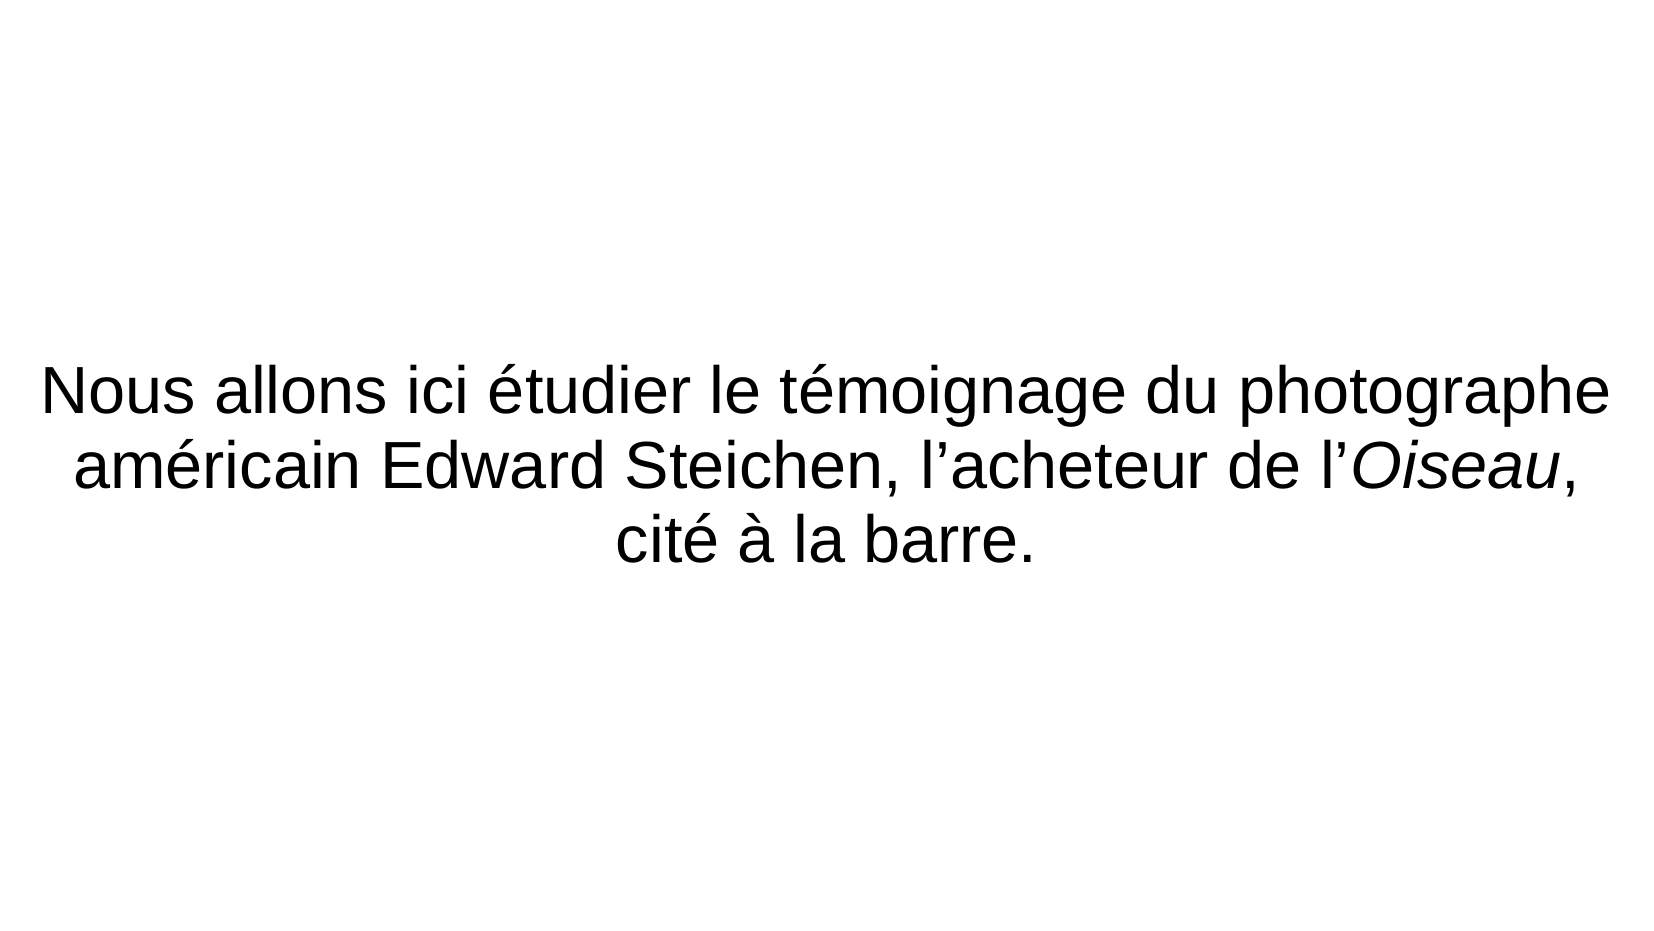

Nous allons ici étudier le témoignage du photographe américain Edward Steichen, l’acheteur de l’Oiseau, cité à la barre.